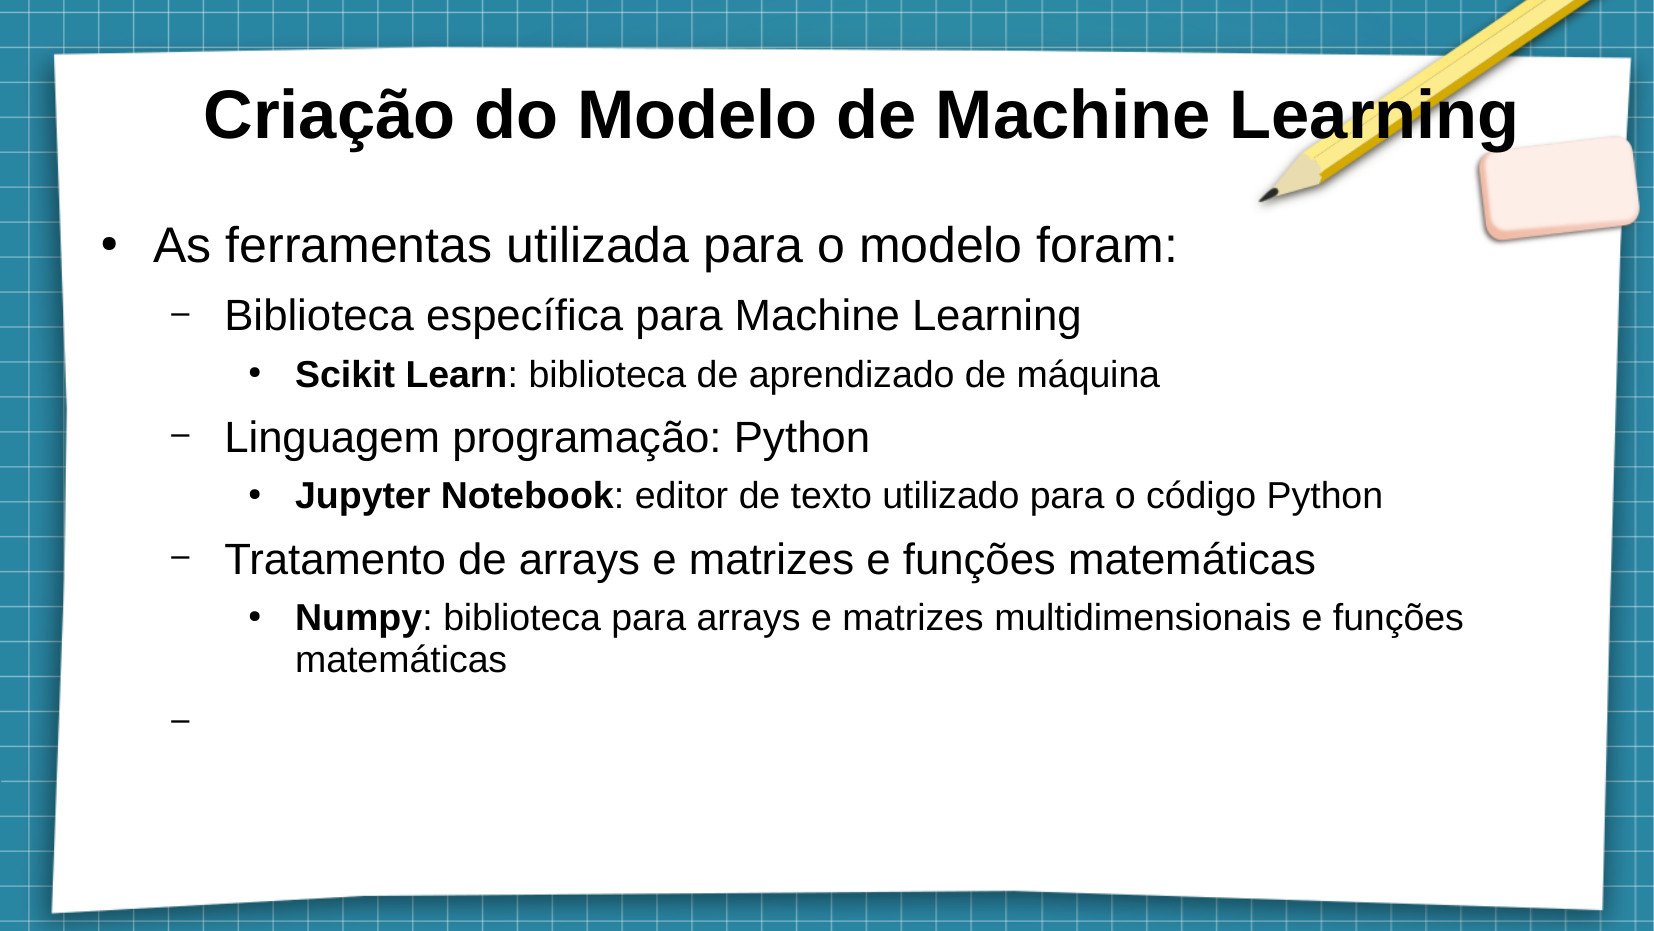

# Criação do Modelo de Machine Learning
As ferramentas utilizada para o modelo foram:
Biblioteca específica para Machine Learning
Scikit Learn: biblioteca de aprendizado de máquina
Linguagem programação: Python
Jupyter Notebook: editor de texto utilizado para o código Python
Tratamento de arrays e matrizes e funções matemáticas
Numpy: biblioteca para arrays e matrizes multidimensionais e funções matemáticas